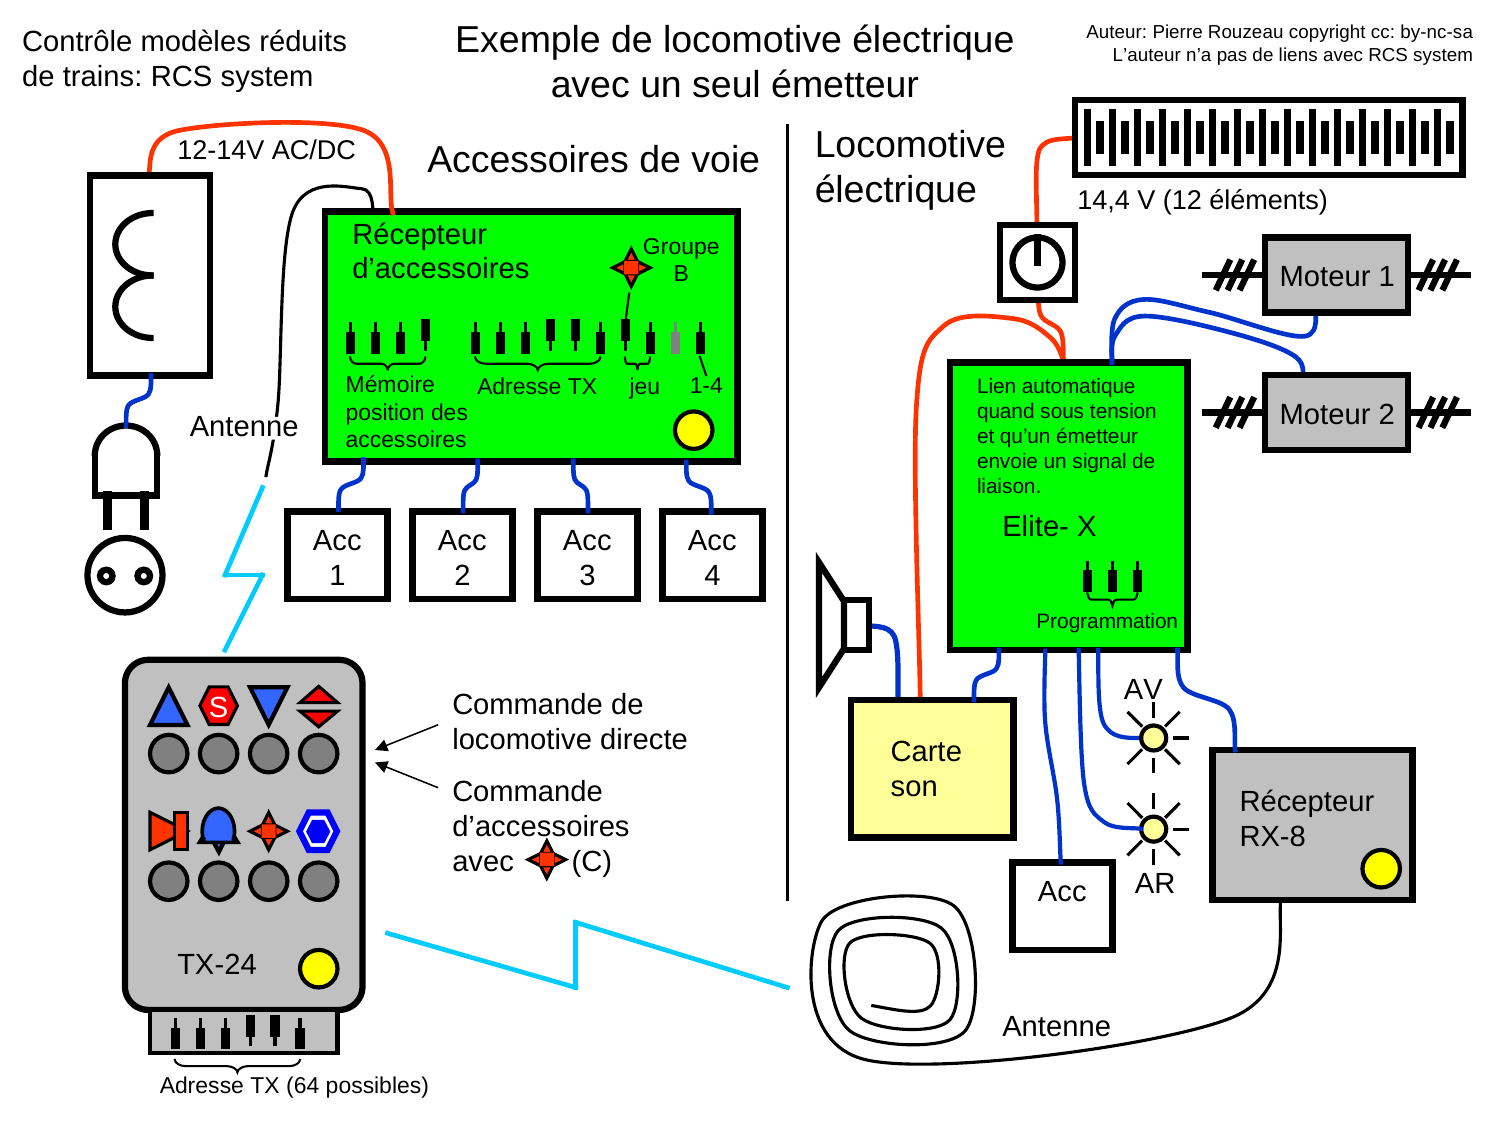

Contrôle modèles réduits
de trains: RCS system
Exemple de locomotive électrique
avec un seul émetteur
Auteur: Pierre Rouzeau copyright cc: by-nc-sa
L’auteur n’a pas de liens avec RCS system
Locomotive électrique
12-14V AC/DC
Accessoires de voie
14,4 V (12 éléments)
Récepteur d’accessoires
Groupe B
Moteur 1
Mémoire position des accessoires
1-4
Adresse TX jeu
Lien automatique quand sous tension et qu’un émetteur envoie un signal de liaison.
Moteur 2
Antenne
Elite- X
Acc
1
Acc
2
Acc
3
Acc
4
Programmation
S
TX-24
AV
Commande de locomotive directe
Carte
son
Commande d’accessoires
avec (C)
Récepteur
RX-8
AR
Acc
Antenne
Adresse TX (64 possibles)